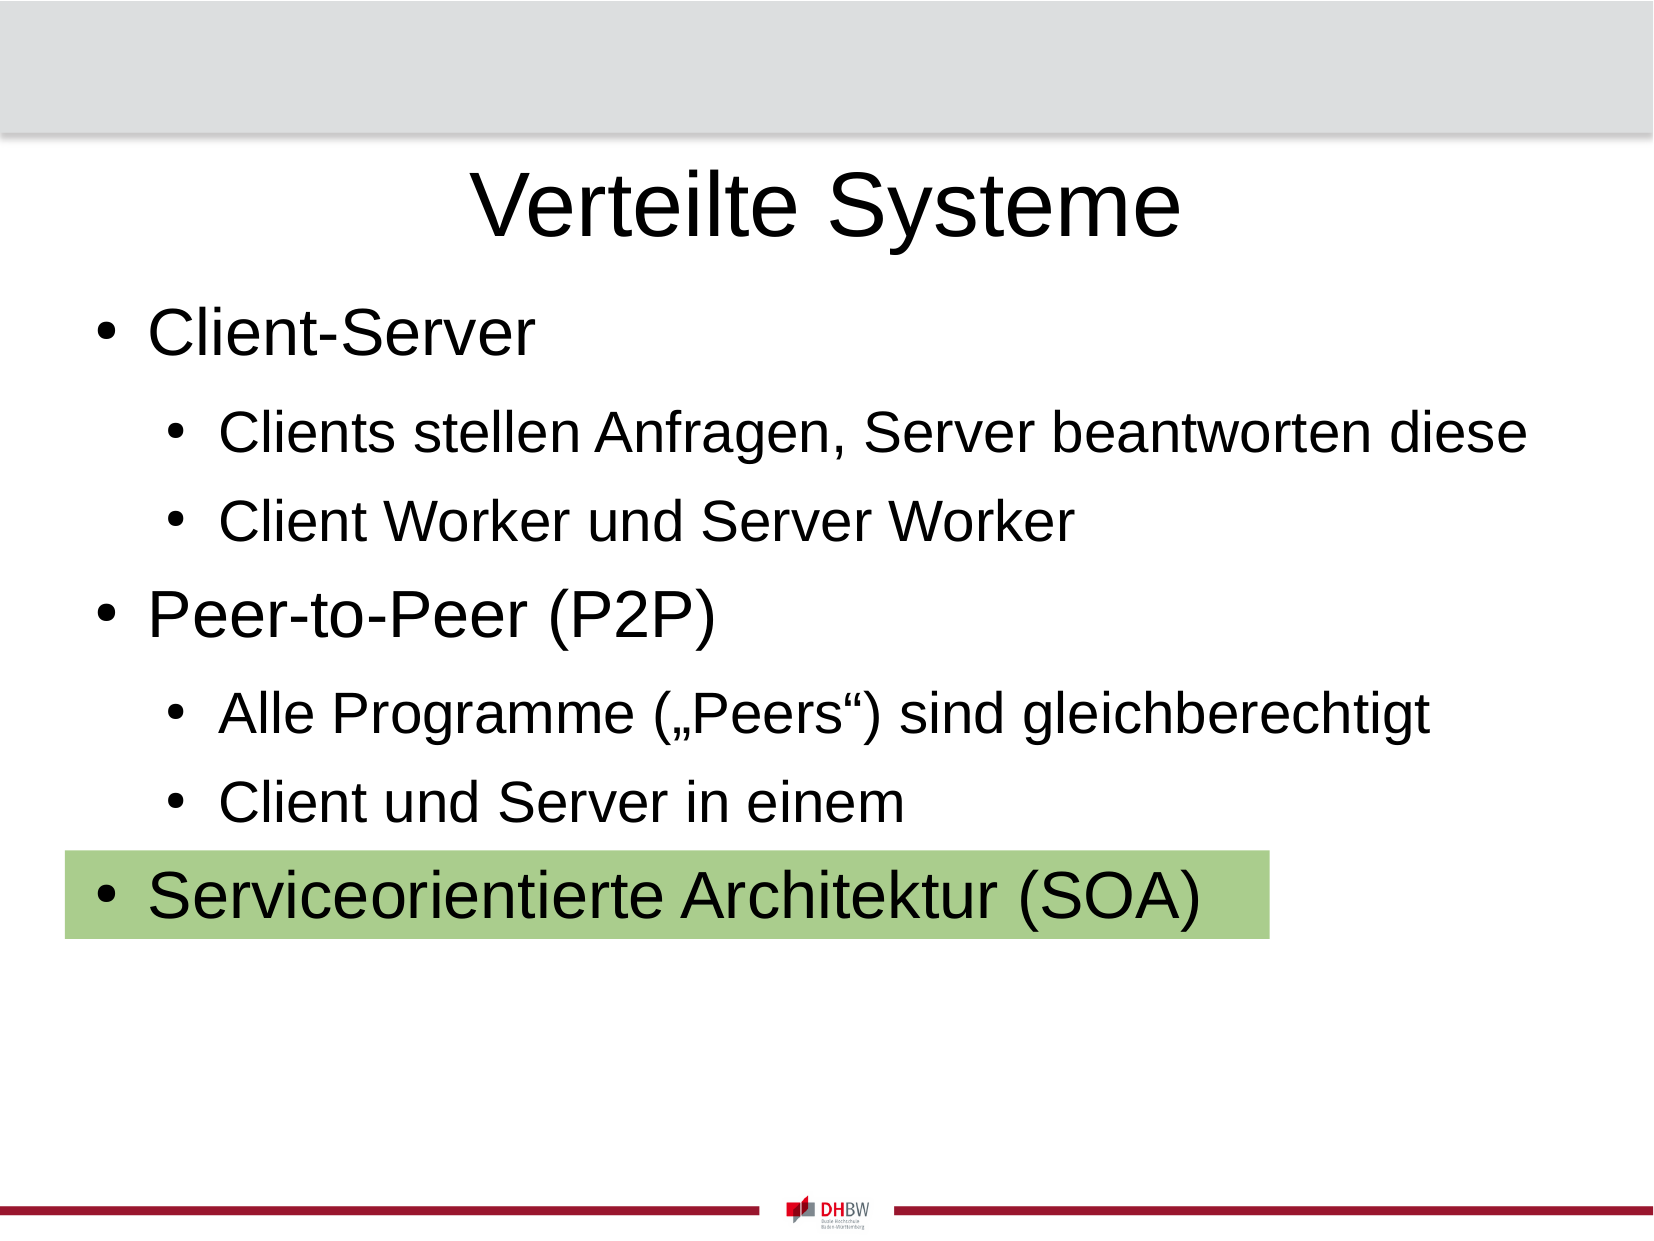

# Verteilte Systeme
Client-Server
Clients stellen Anfragen, Server beantworten diese
Client Worker und Server Worker
Peer-to-Peer (P2P)
Alle Programme („Peers“) sind gleichberechtigt
Client und Server in einem
Serviceorientierte Architektur (SOA)